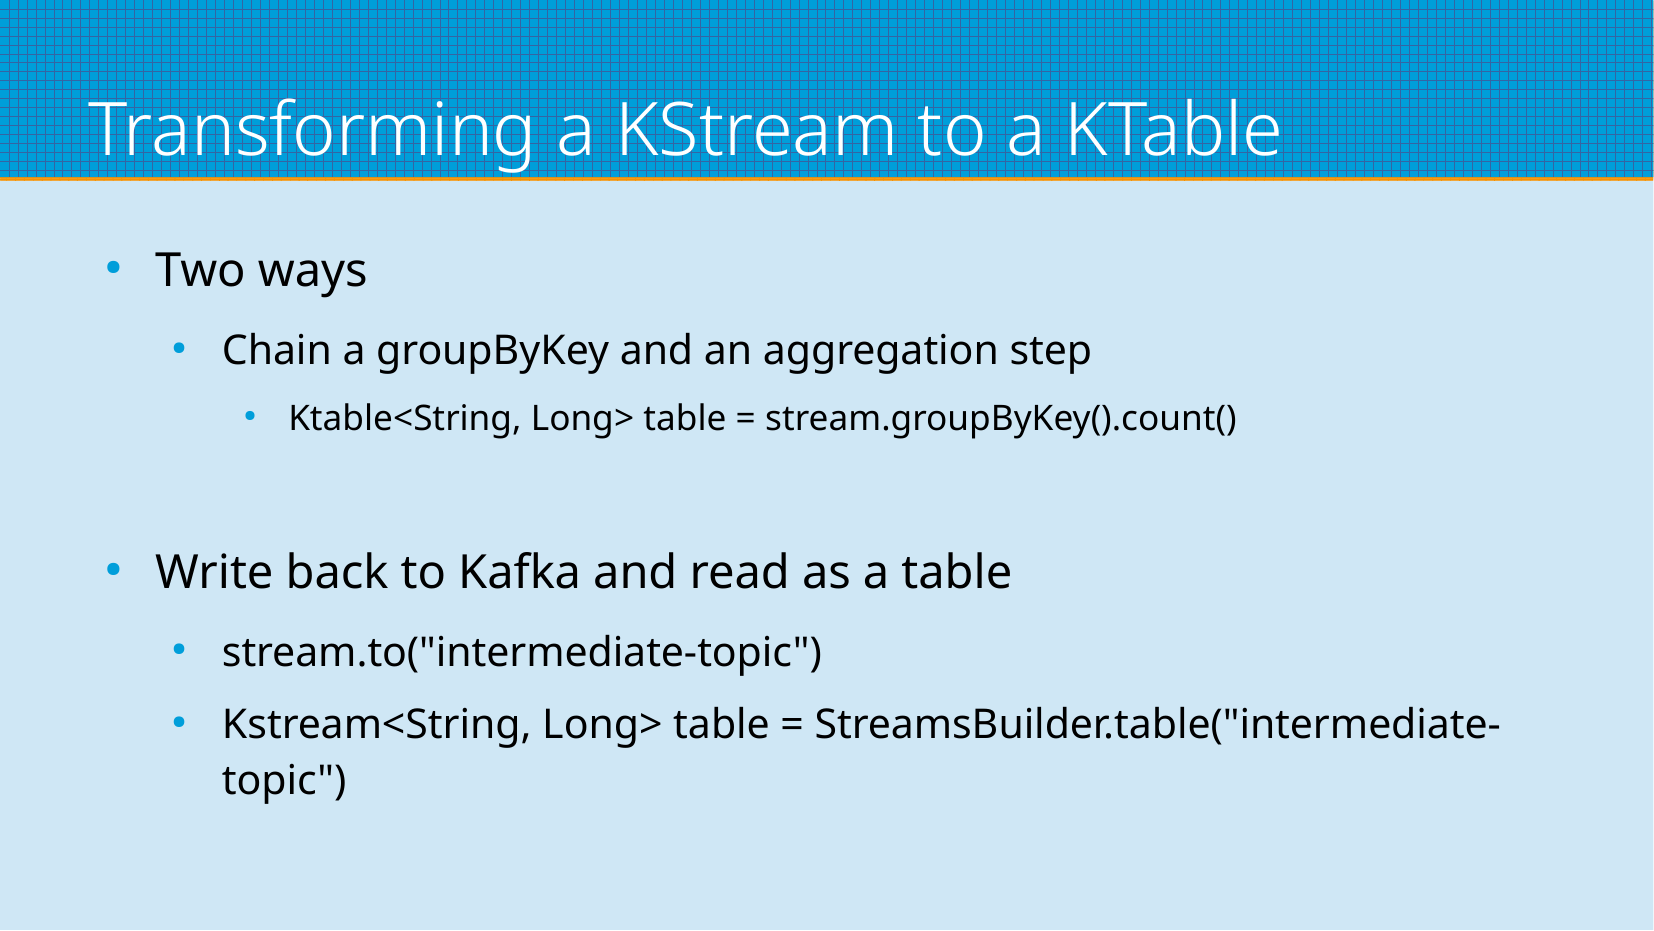

# Transforming a KStream to a KTable
Two ways
Chain a groupByKey and an aggregation step
Ktable<String, Long> table = stream.groupByKey().count()
Write back to Kafka and read as a table
stream.to("intermediate-topic")
Kstream<String, Long> table = StreamsBuilder.table("intermediate-topic")